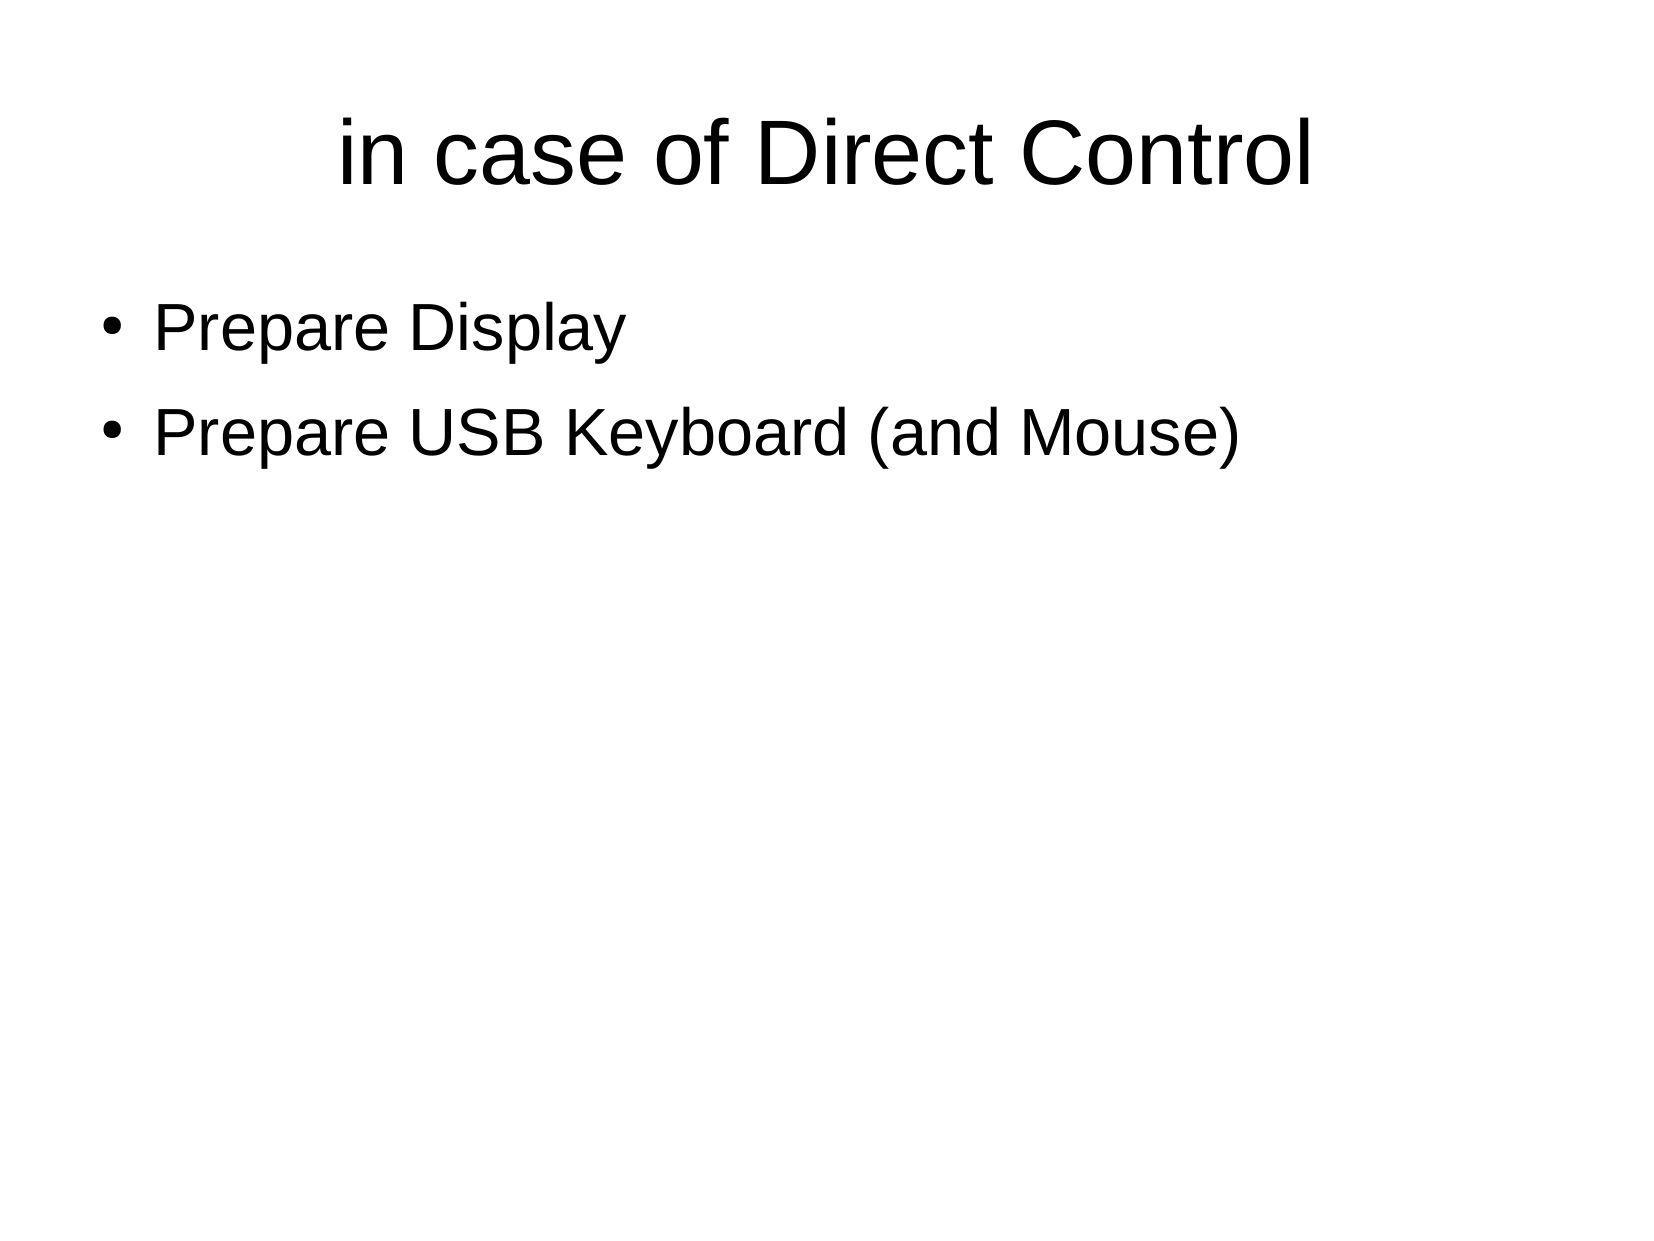

# in case of Direct Control
Prepare Display
Prepare USB Keyboard (and Mouse)